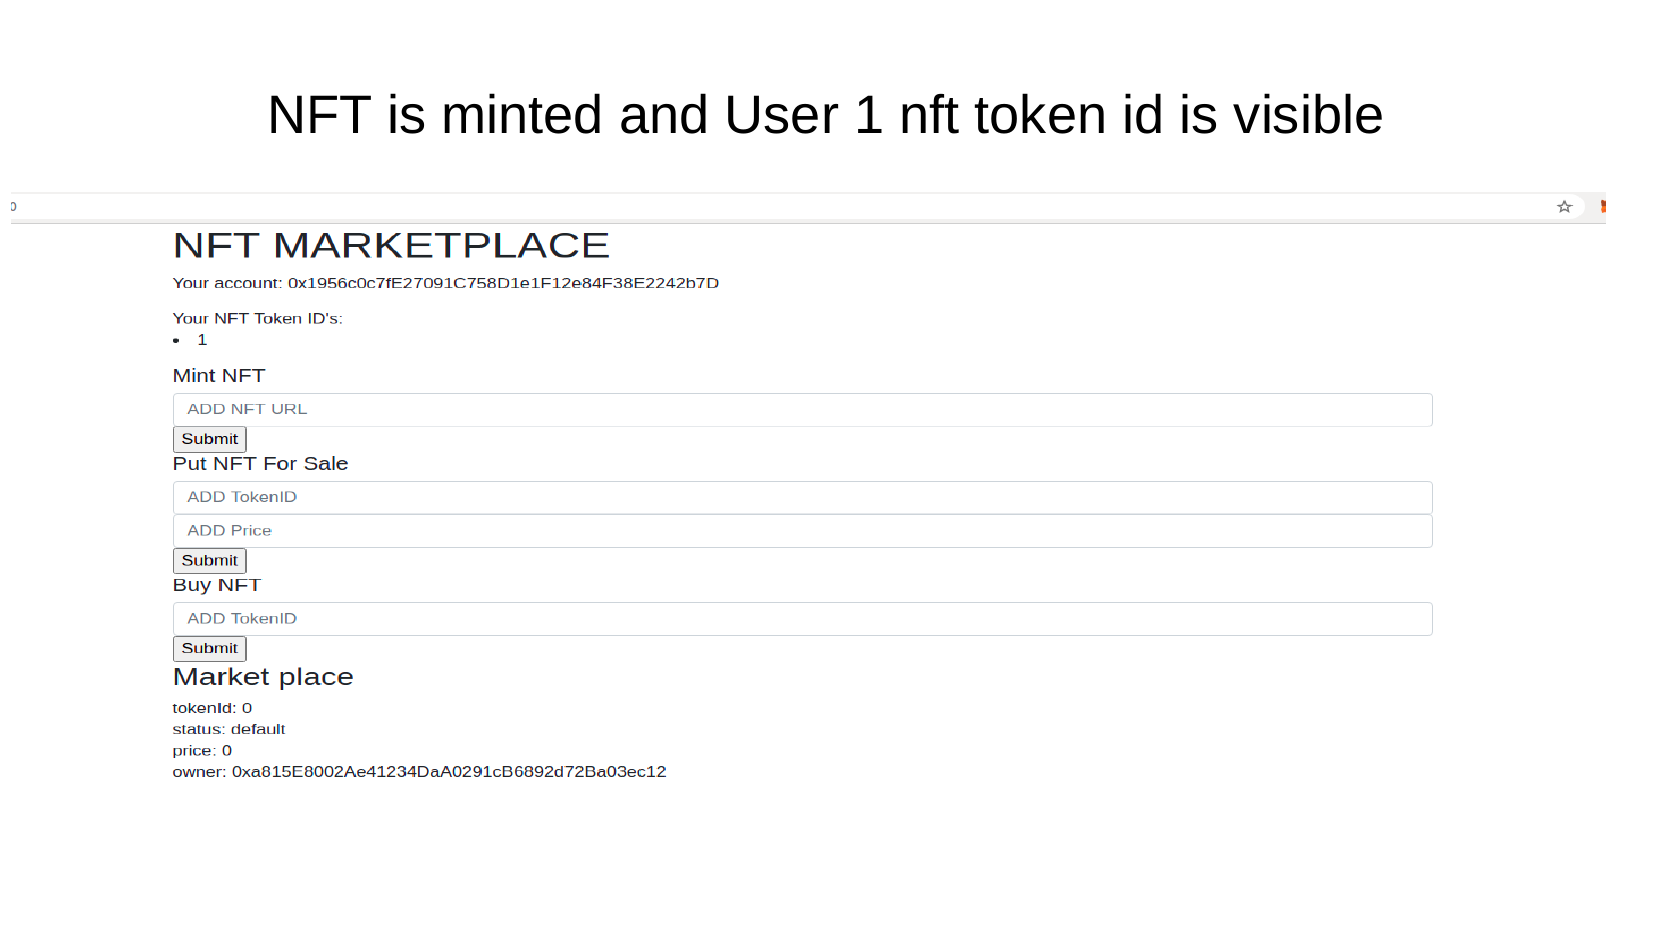

# NFT is minted and User 1 nft token id is visible